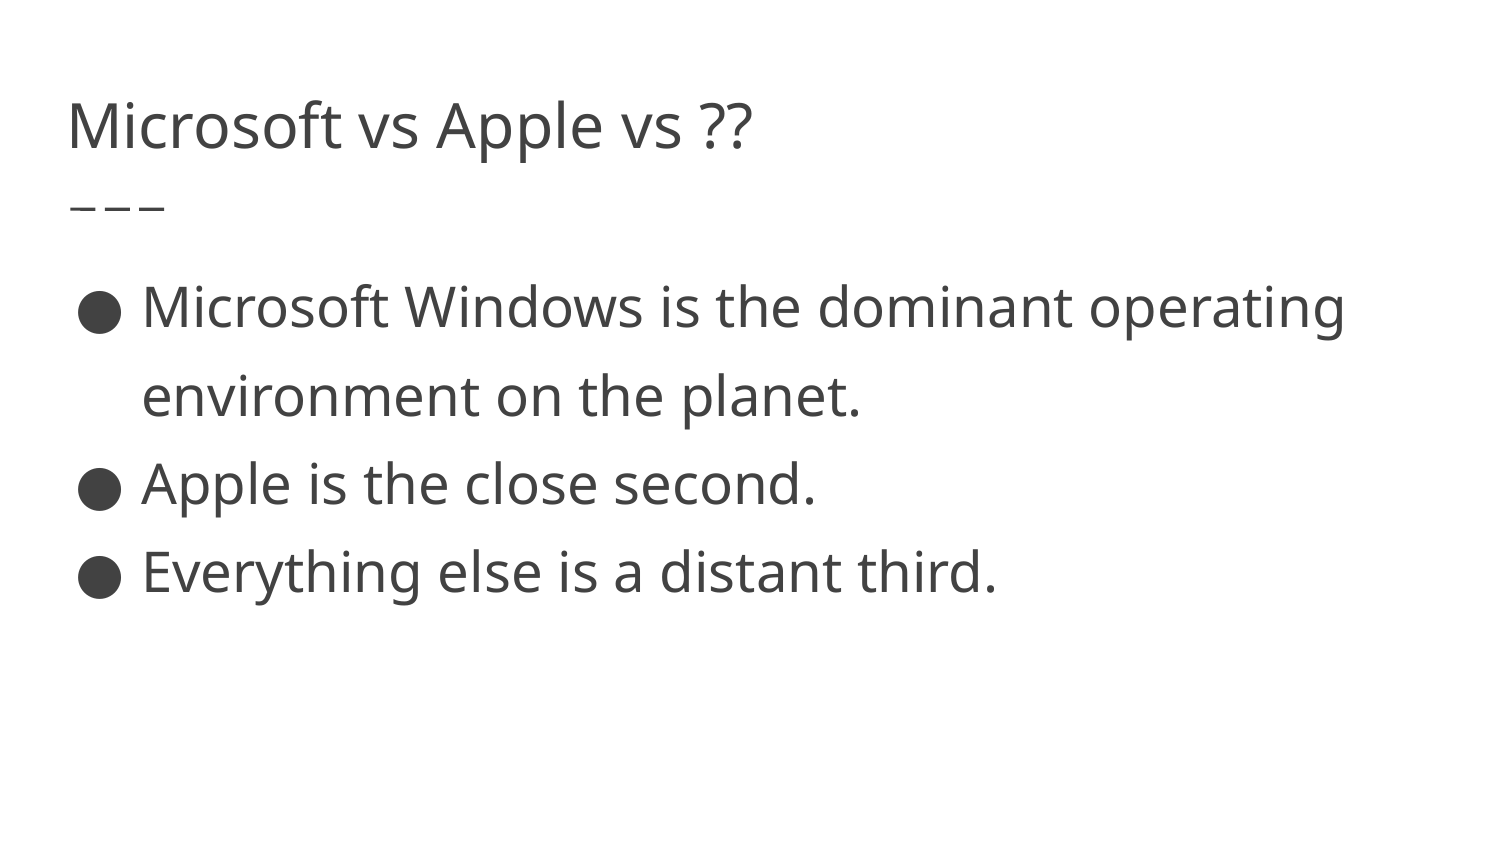

# Microsoft vs Apple vs ??
Microsoft Windows is the dominant operating environment on the planet.
Apple is the close second.
Everything else is a distant third.